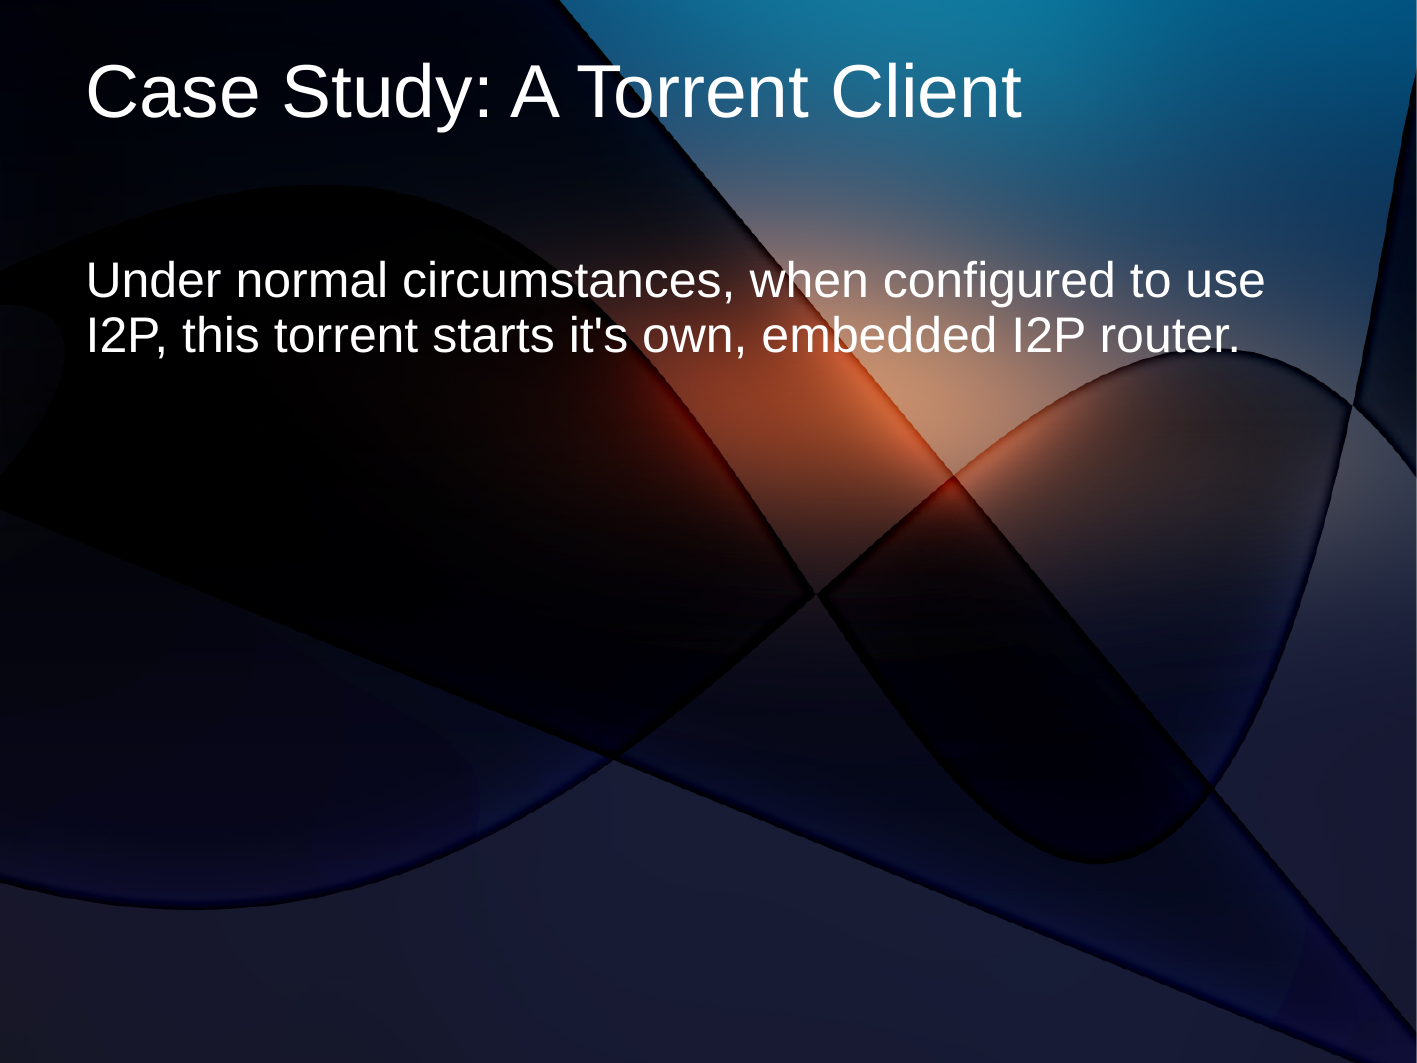

Case Study: A Torrent Client
Under normal circumstances, when configured to use I2P, this torrent starts it's own, embedded I2P router.